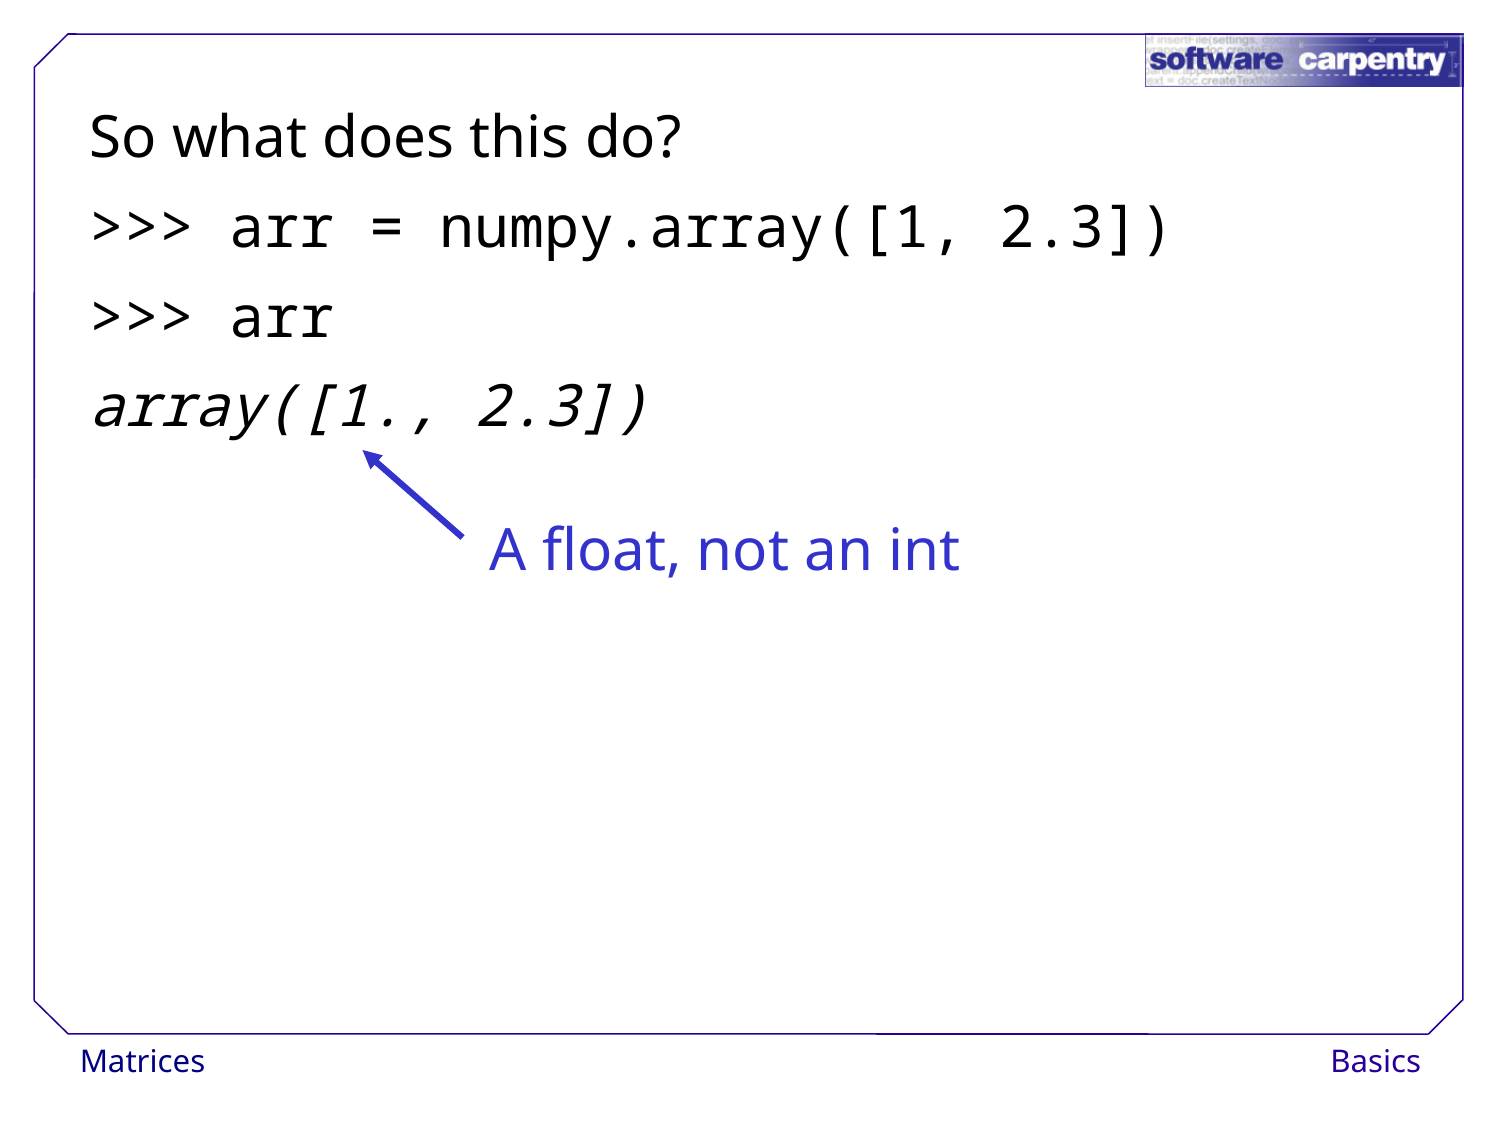

# So what does this do?
>>> arr = numpy.array([1, 2.3])
>>> arr
array([1., 2.3])
A float, not an int